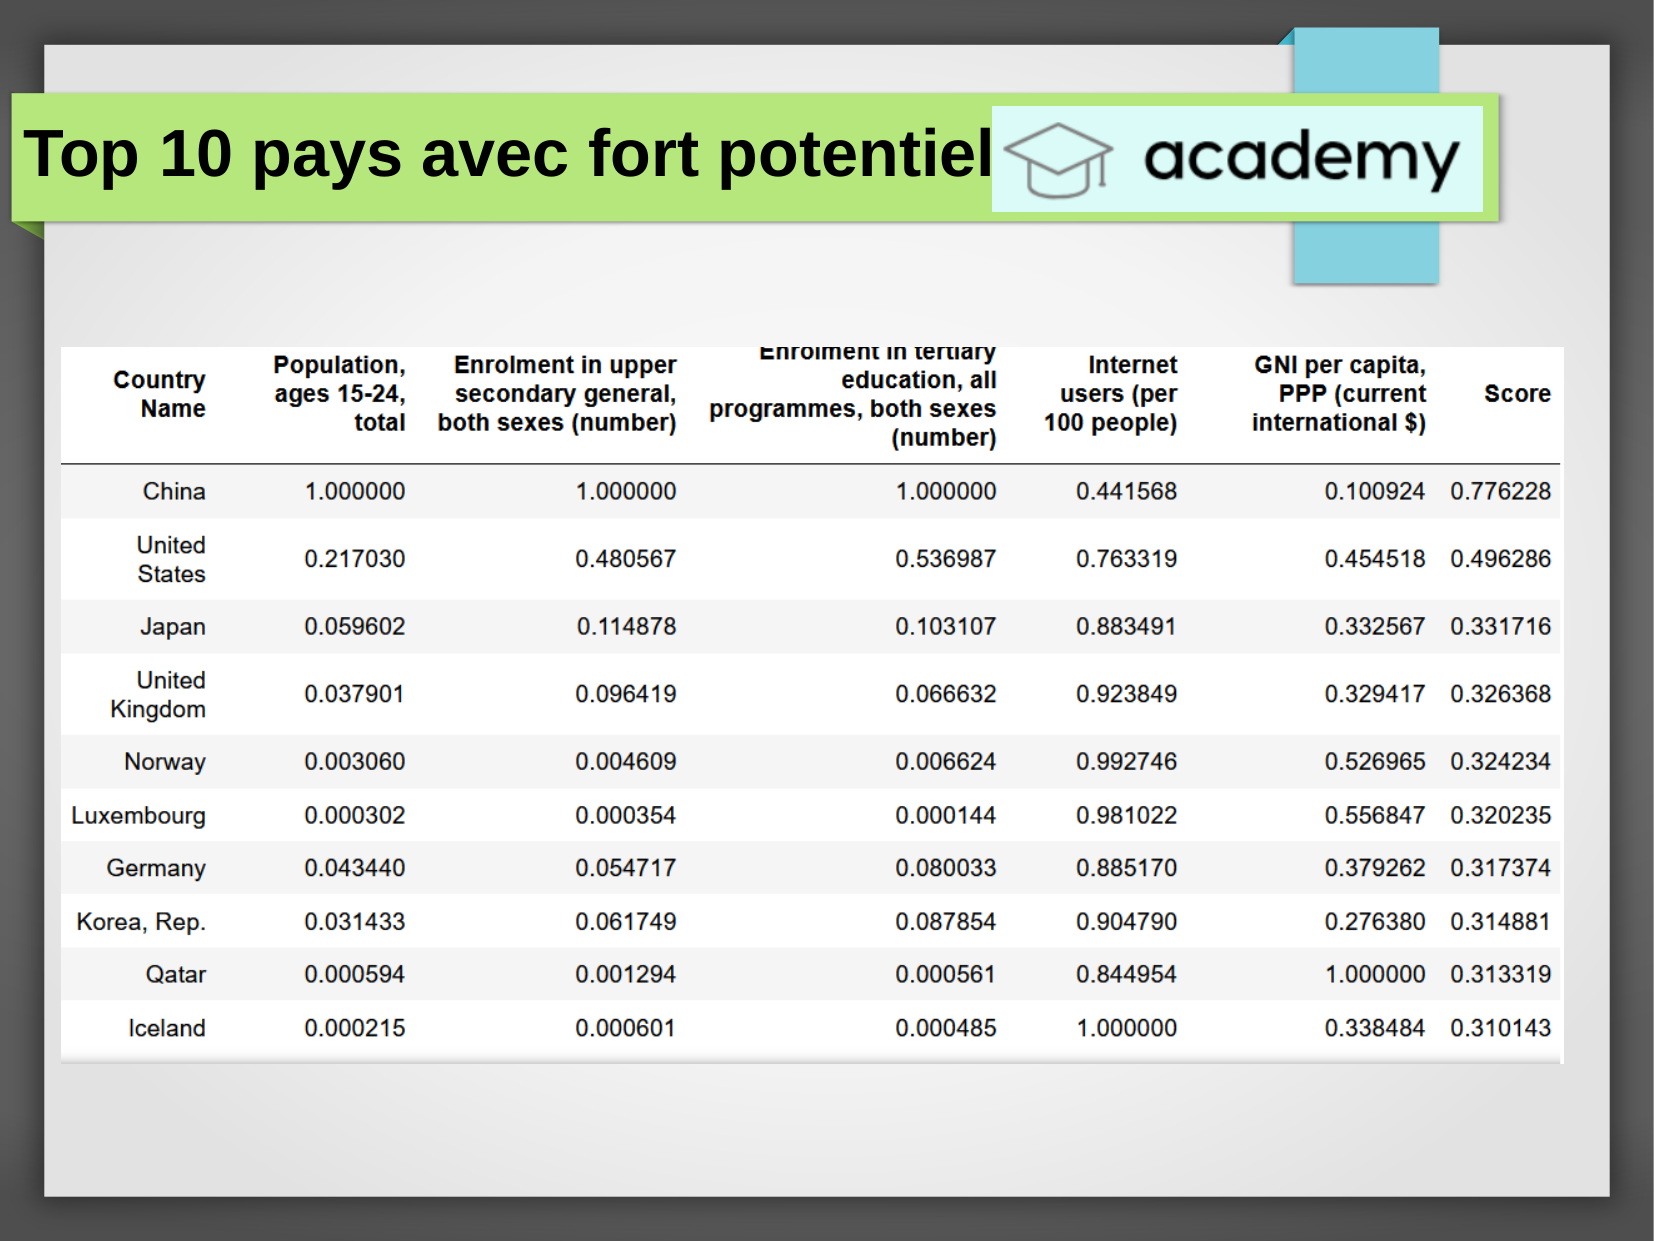

# Top 10 pays avec fort potentiel